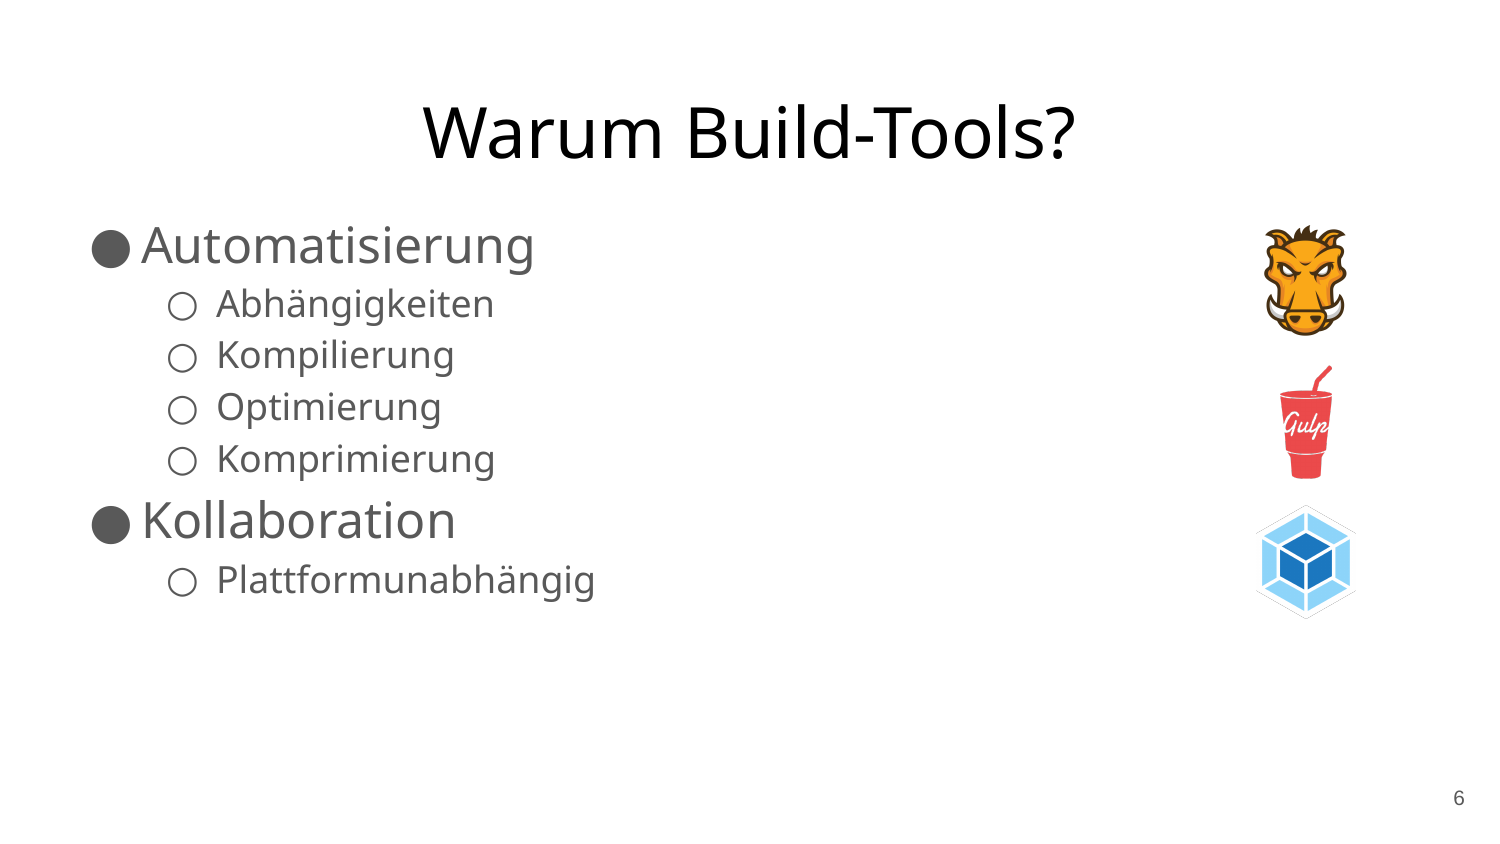

# Warum Build-Tools?
Automatisierung
Abhängigkeiten
Kompilierung
Optimierung
Komprimierung
Kollaboration
Plattformunabhängig